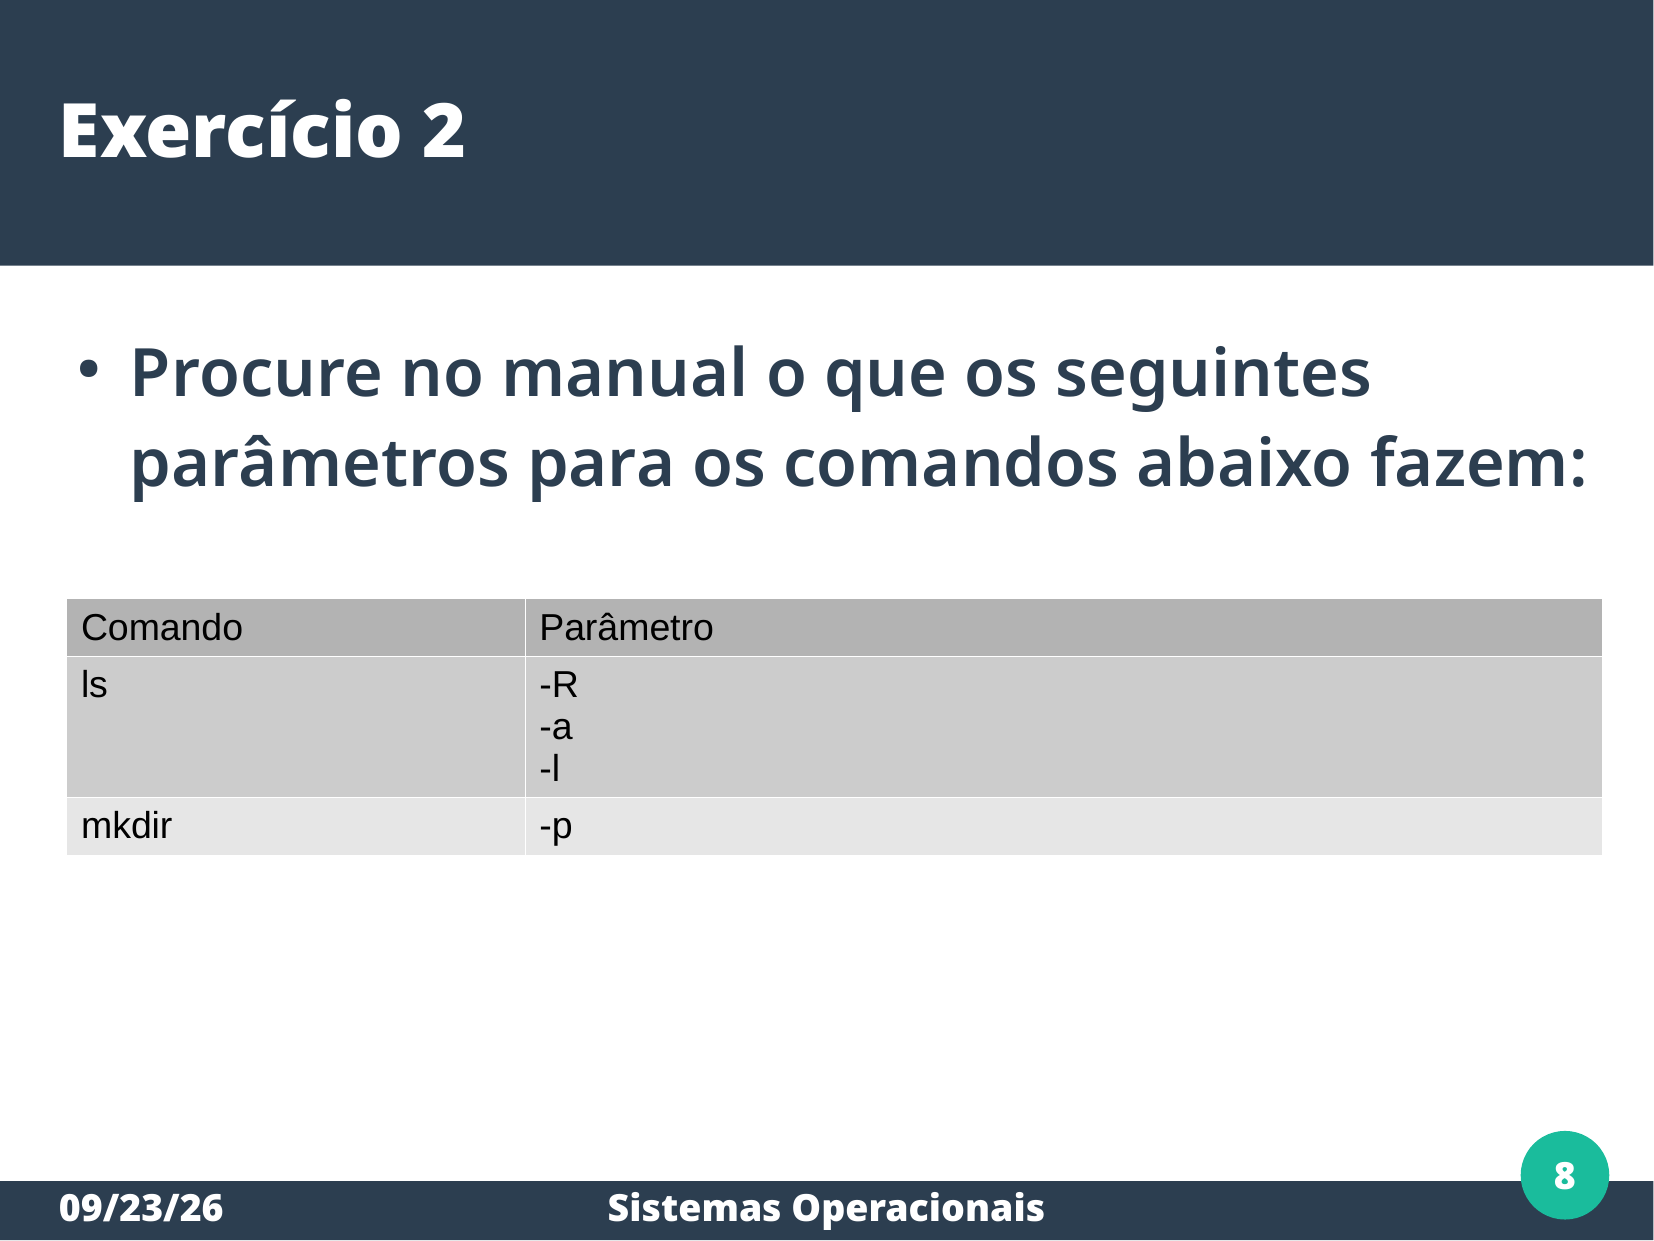

# Exercício 2
Procure no manual o que os seguintes parâmetros para os comandos abaixo fazem:
| Comando | Parâmetro |
| --- | --- |
| ls | -R -a -l |
| mkdir | -p |
8
Sistemas Operacionais